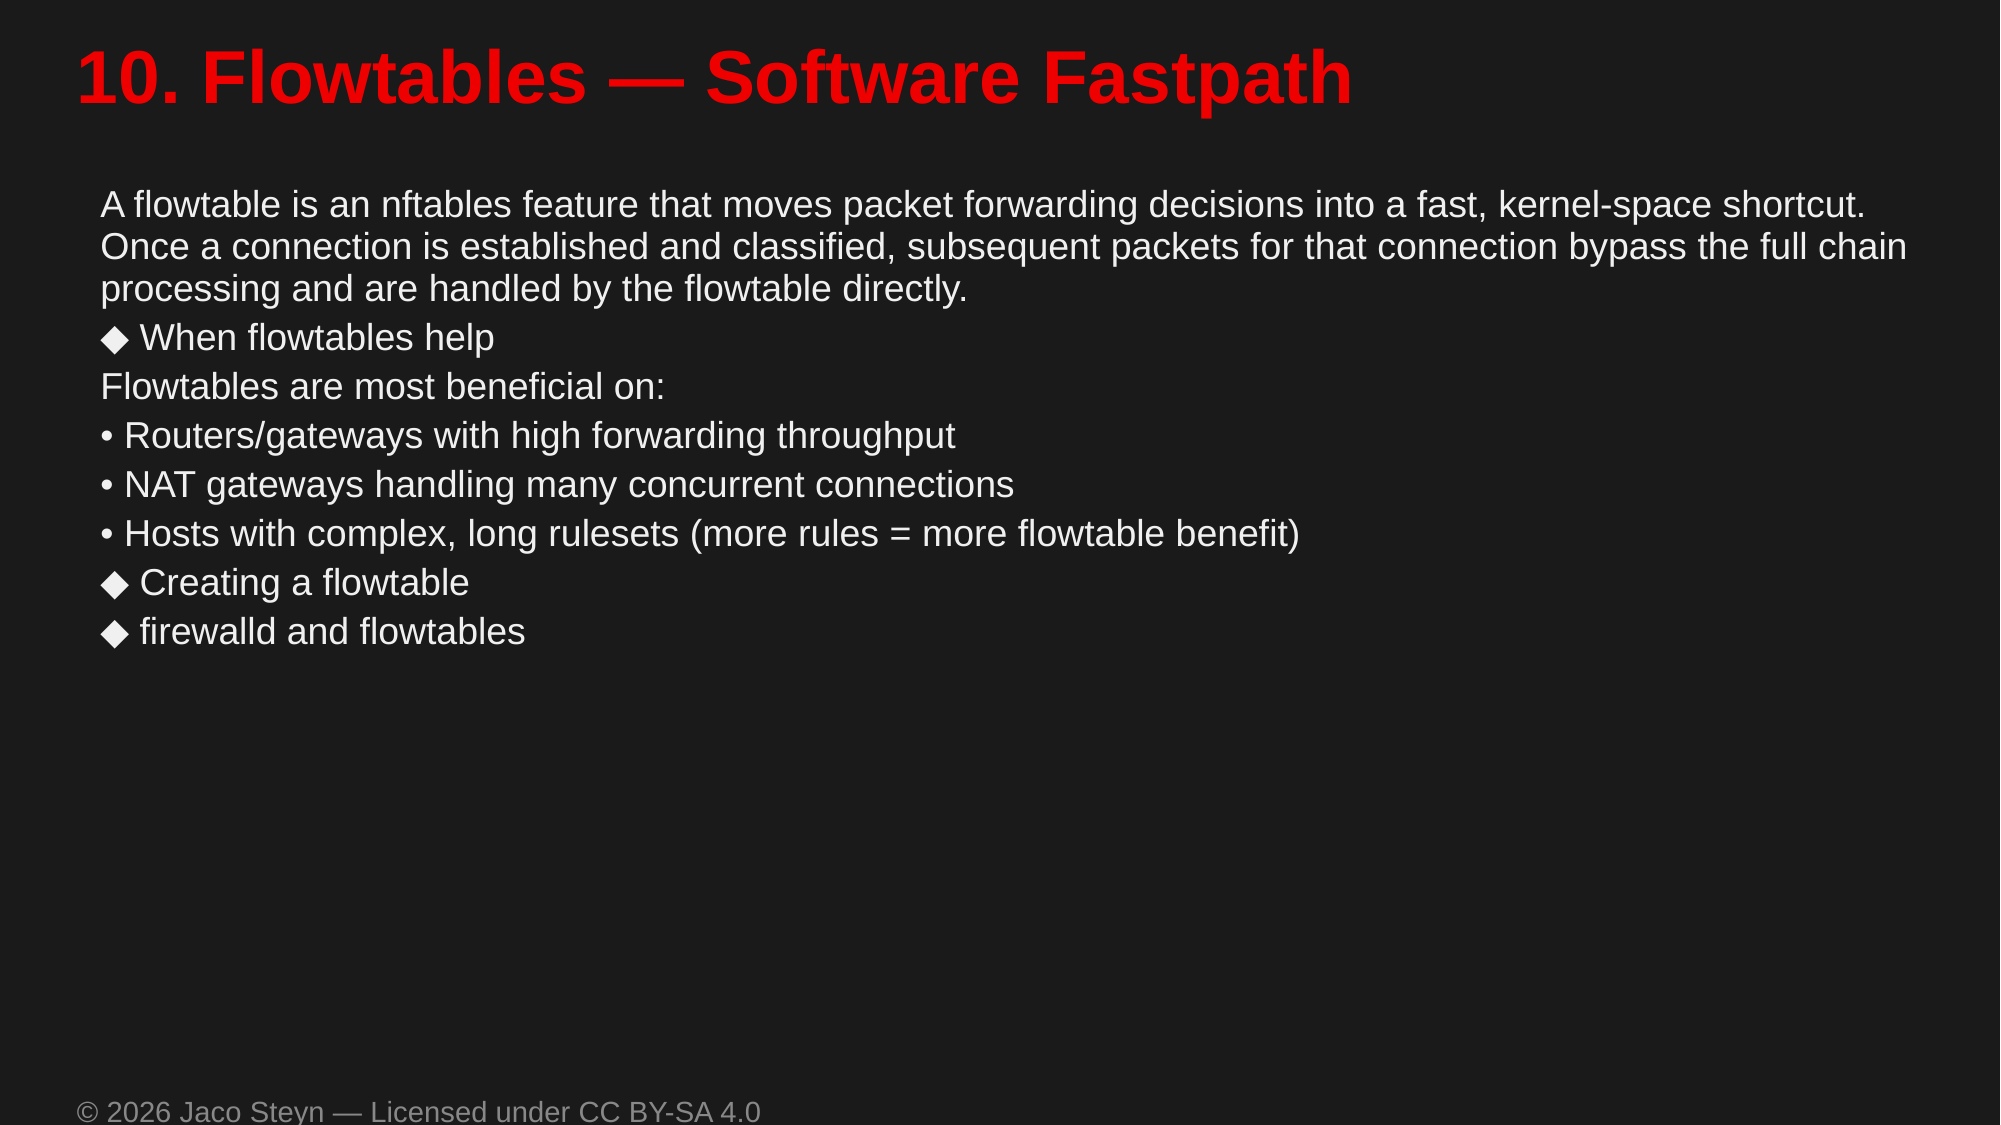

10. Flowtables — Software Fastpath
A flowtable is an nftables feature that moves packet forwarding decisions into a fast, kernel-space shortcut. Once a connection is established and classified, subsequent packets for that connection bypass the full chain processing and are handled by the flowtable directly.
◆ When flowtables help
Flowtables are most beneficial on:
• Routers/gateways with high forwarding throughput
• NAT gateways handling many concurrent connections
• Hosts with complex, long rulesets (more rules = more flowtable benefit)
◆ Creating a flowtable
◆ firewalld and flowtables
© 2026 Jaco Steyn — Licensed under CC BY-SA 4.0